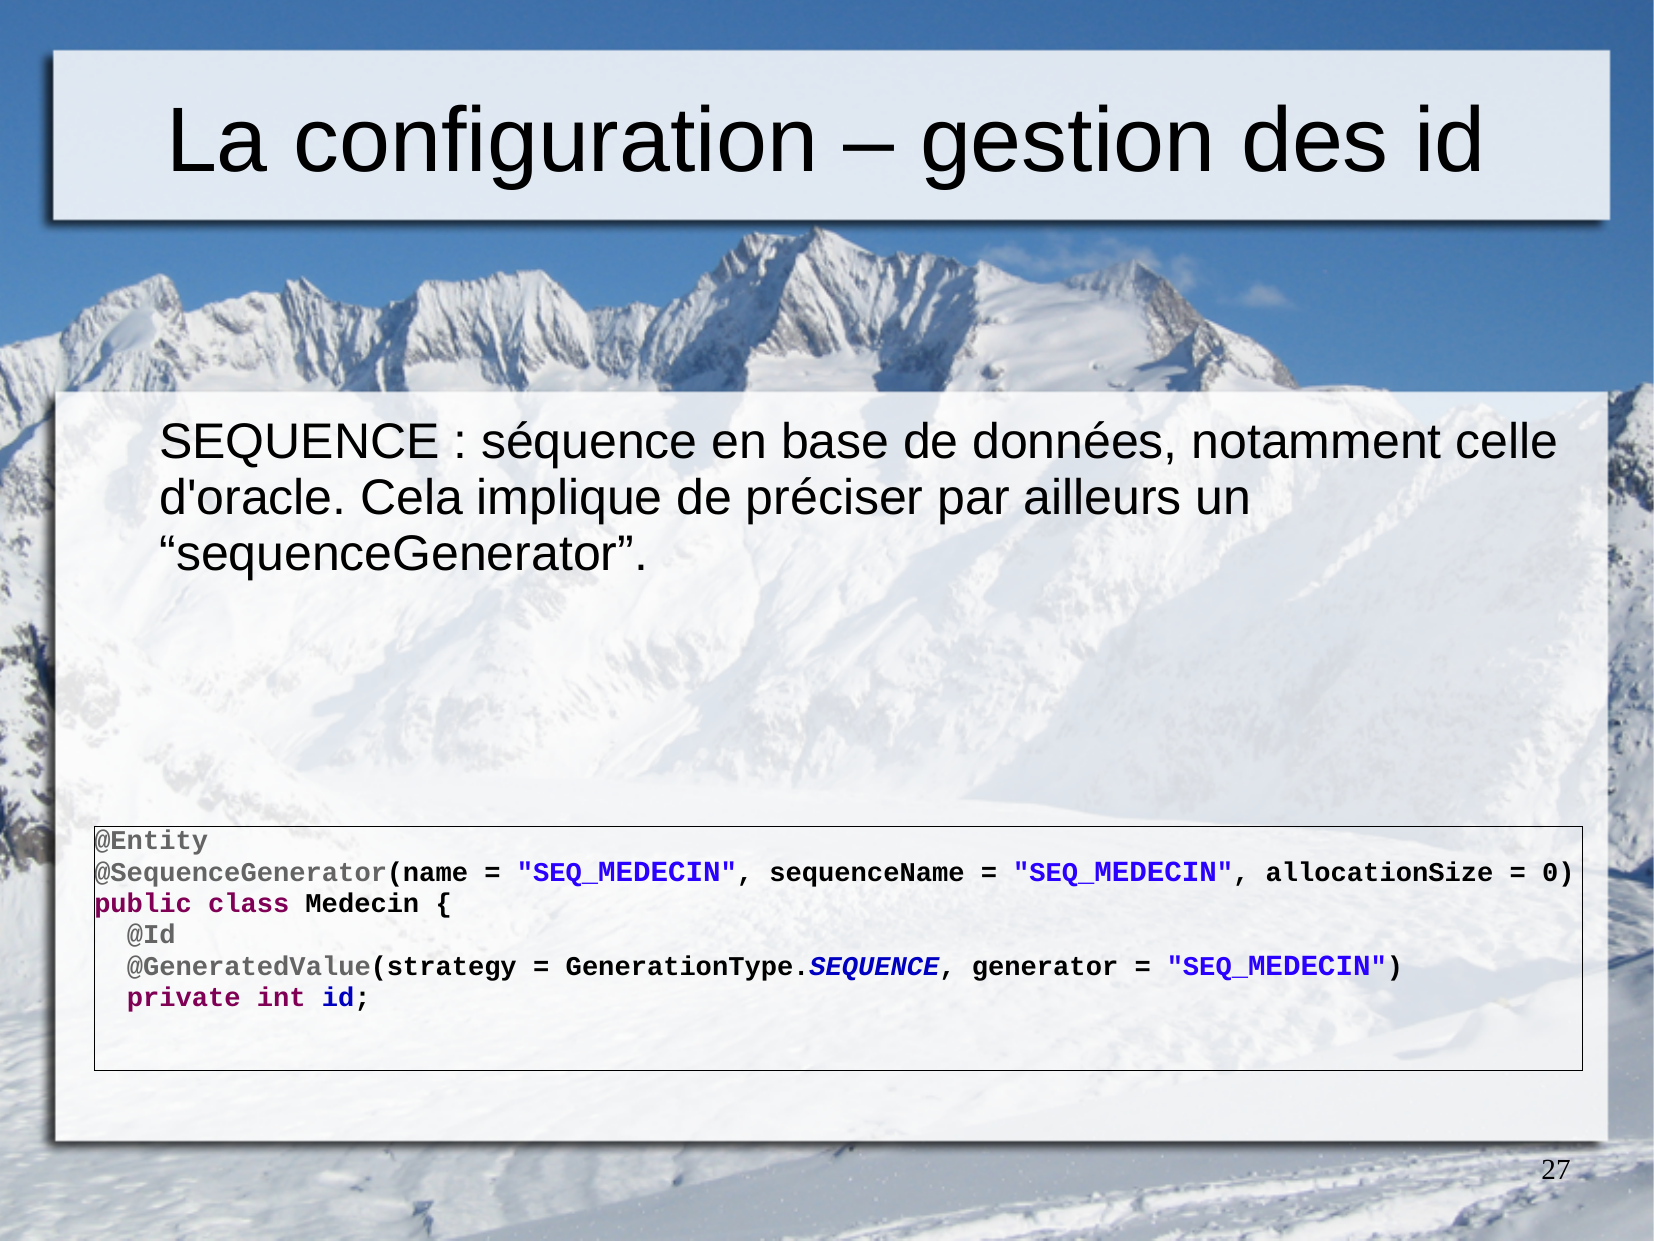

# La configuration – gestion des id
SEQUENCE : séquence en base de données, notamment celle d'oracle. Cela implique de préciser par ailleurs un “sequenceGenerator”.
@Entity
@SequenceGenerator(name = "SEQ_MEDECIN", sequenceName = "SEQ_MEDECIN", allocationSize = 0)
public class Medecin {
 @Id
 @GeneratedValue(strategy = GenerationType.SEQUENCE, generator = "SEQ_MEDECIN")
 private int id;
27